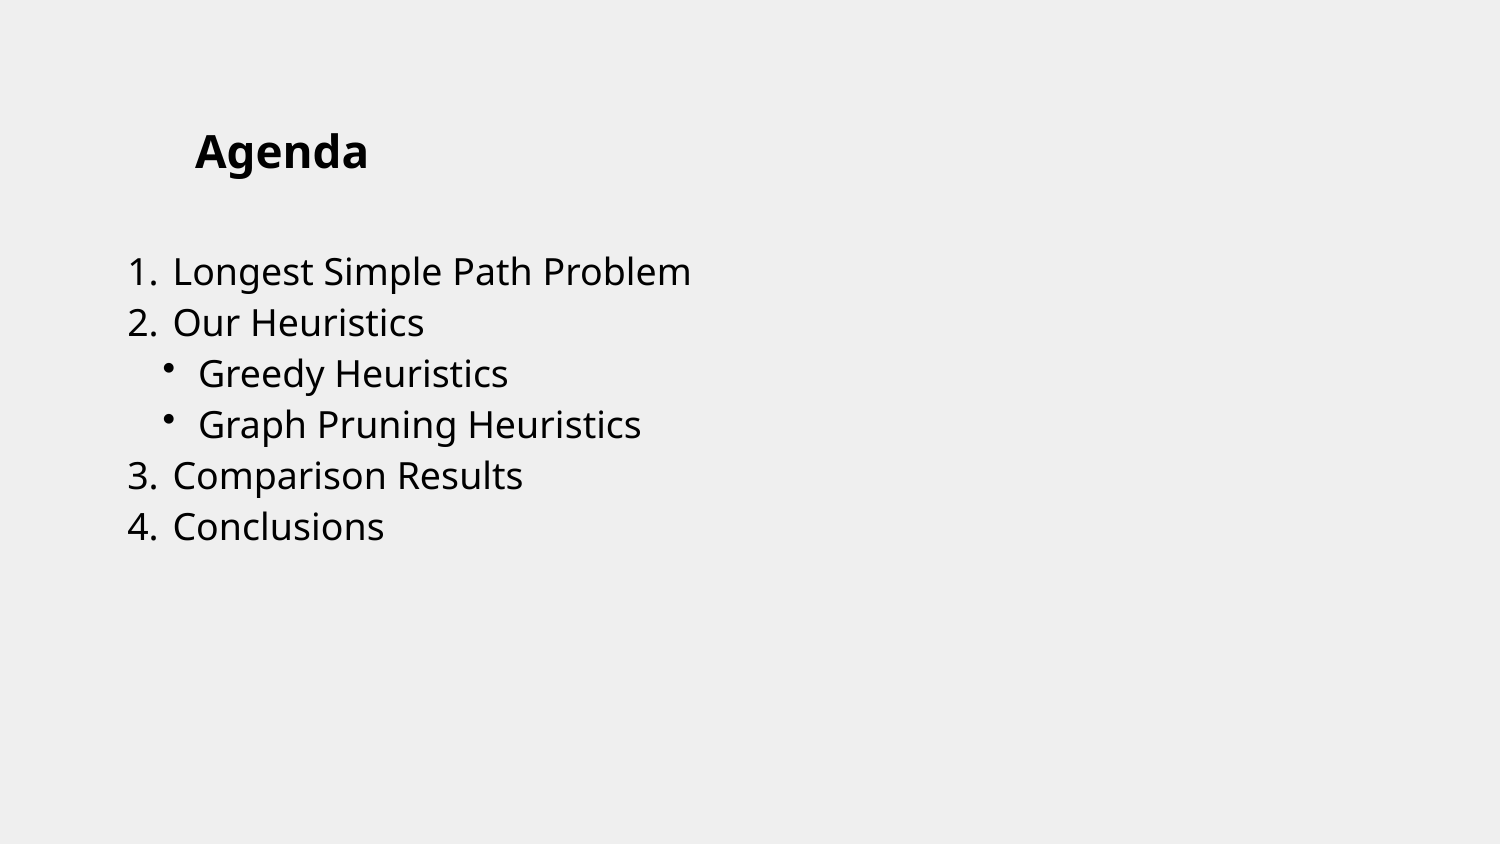

Agenda
 Longest Simple Path Problem
 Our Heuristics
Greedy Heuristics
Graph Pruning Heuristics
 Comparison Results
 Conclusions